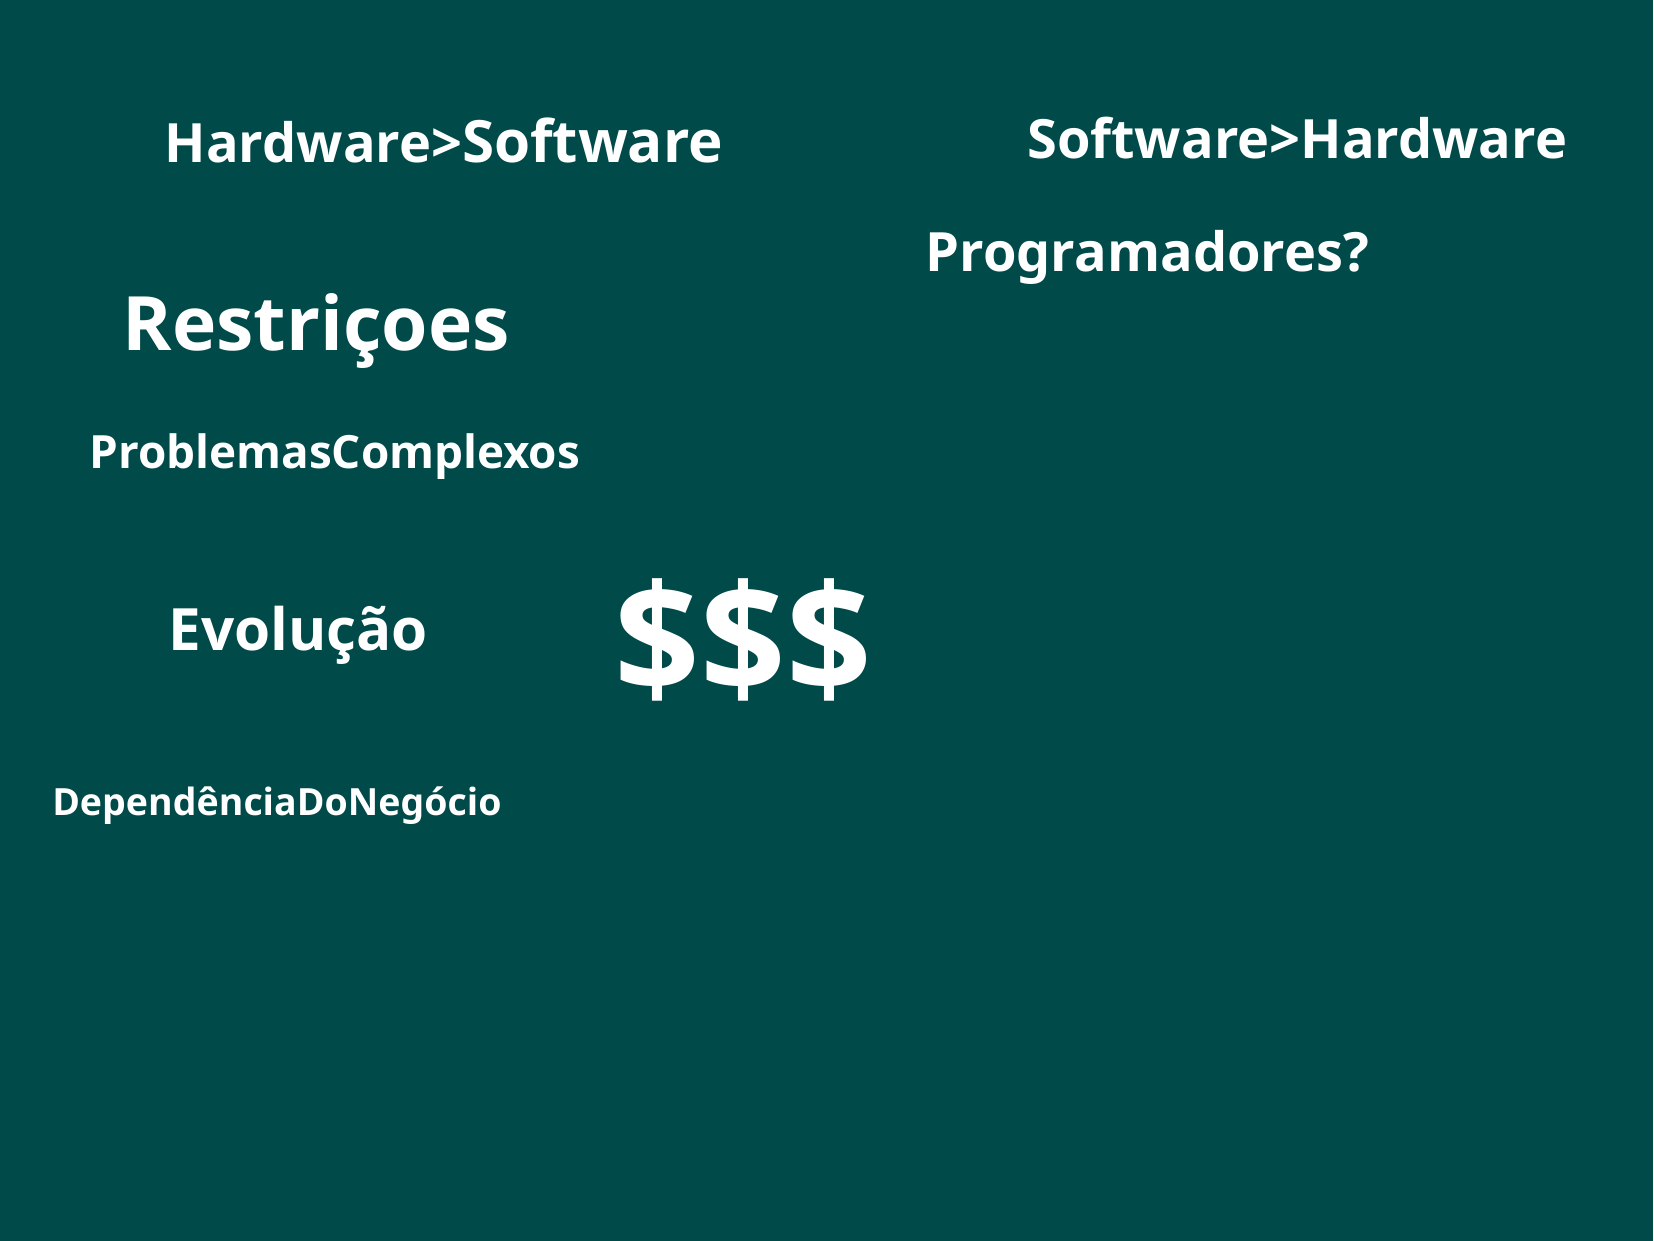

Hardware>Software
Software>Hardware
Programadores?
Restriçoes
ProblemasComplexos
$$$
Evolução
DependênciaDoNegócio